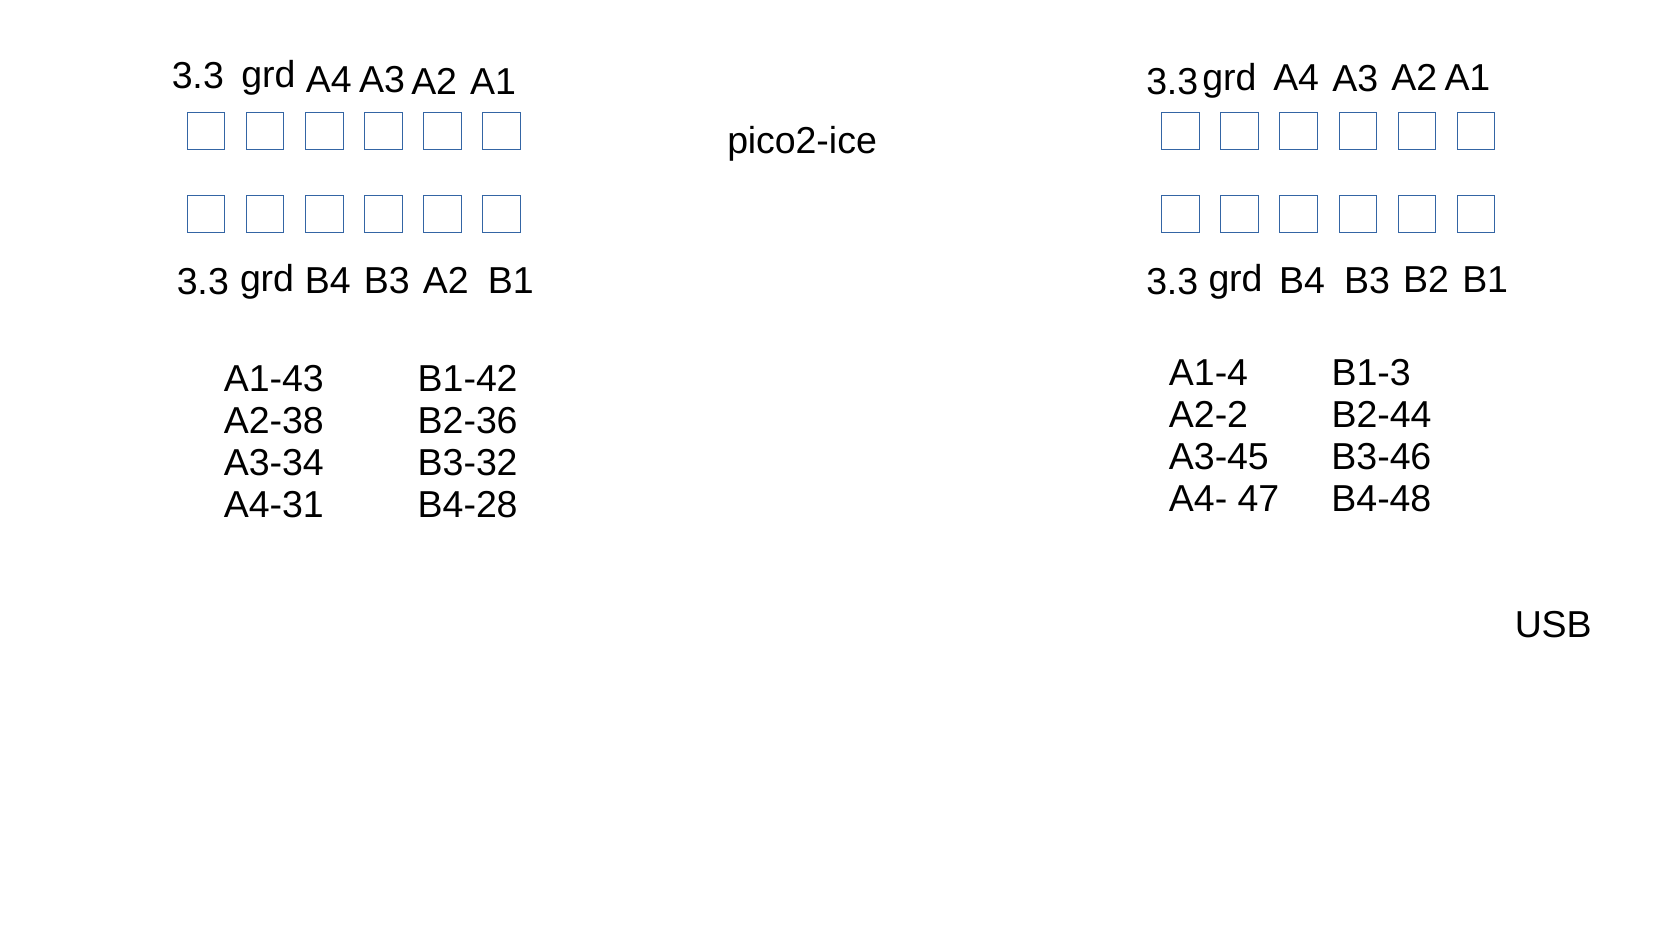

grd
3.3
A4
grd
A2
A1
A3
A4
A3
A2
A1
3.3
pico2-ice
grd
grd
B2
B1
B4
B3
A2
B1
B4
B3
3.3
3.3
A1-4 B1-3
A2-2 B2-44
A3-45 B3-46
A4- 47 B4-48
A1-43 B1-42
A2-38 B2-36
A3-34 B3-32
A4-31 B4-28
USB